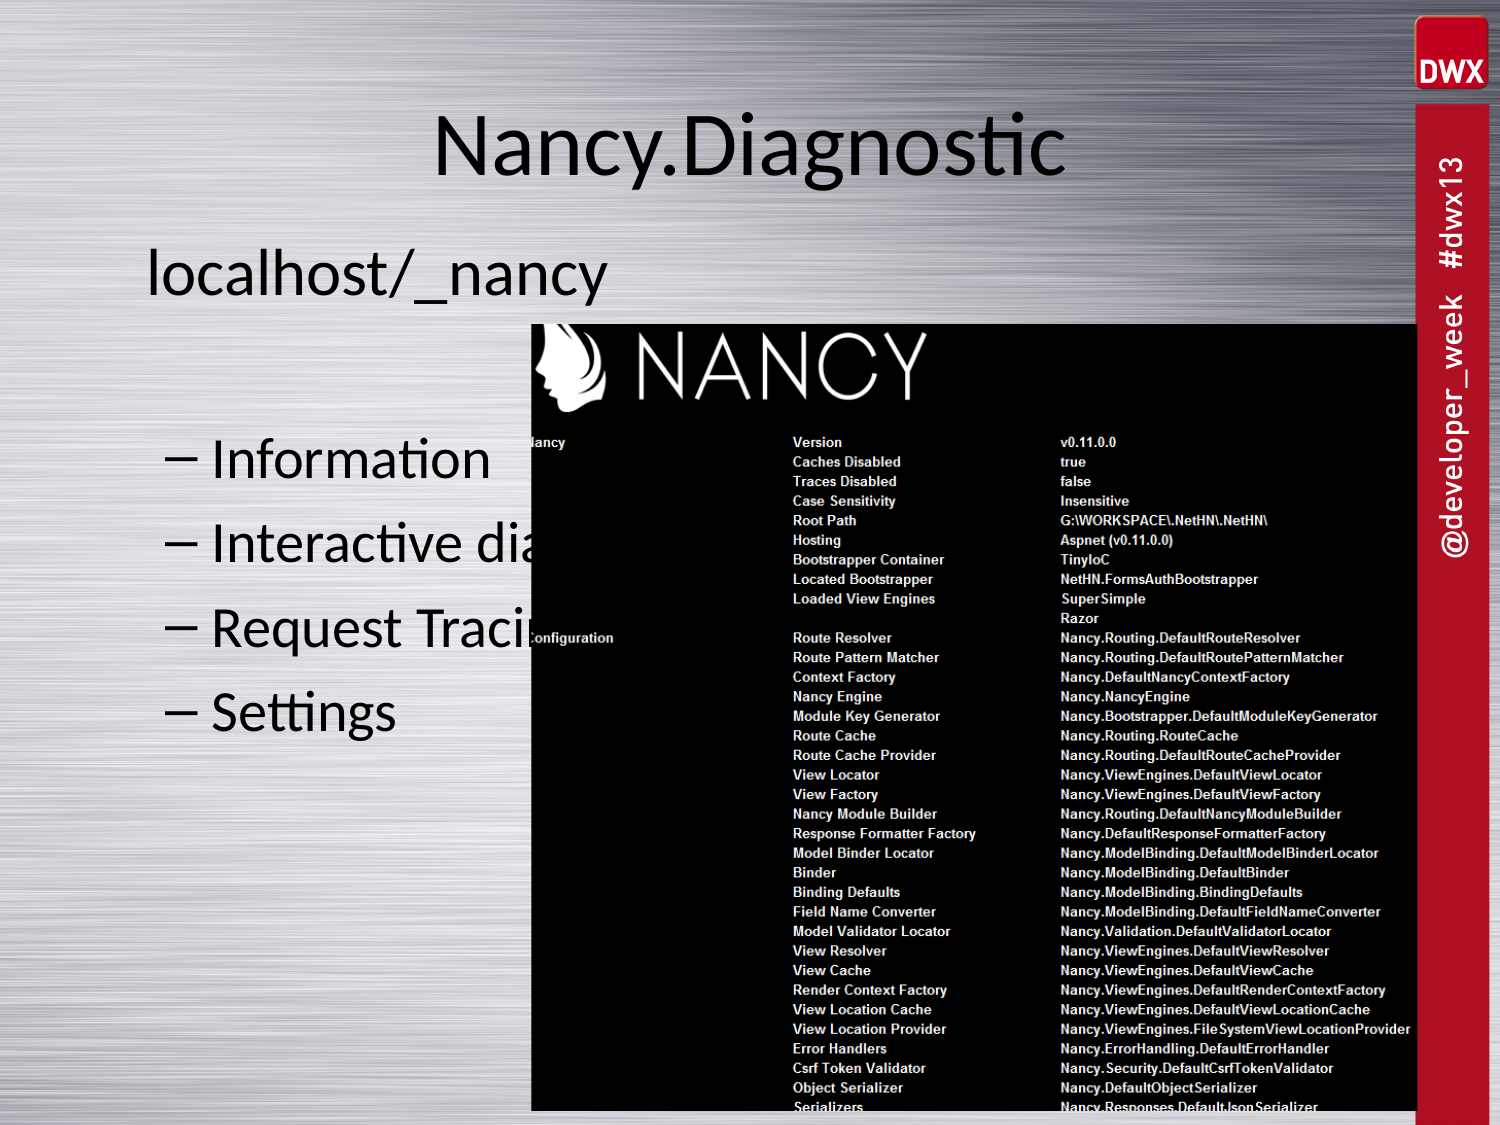

# Nancy.Diagnostic
localhost/_nancy
Information
Interactive diagnostic
Request Tracing
Settings